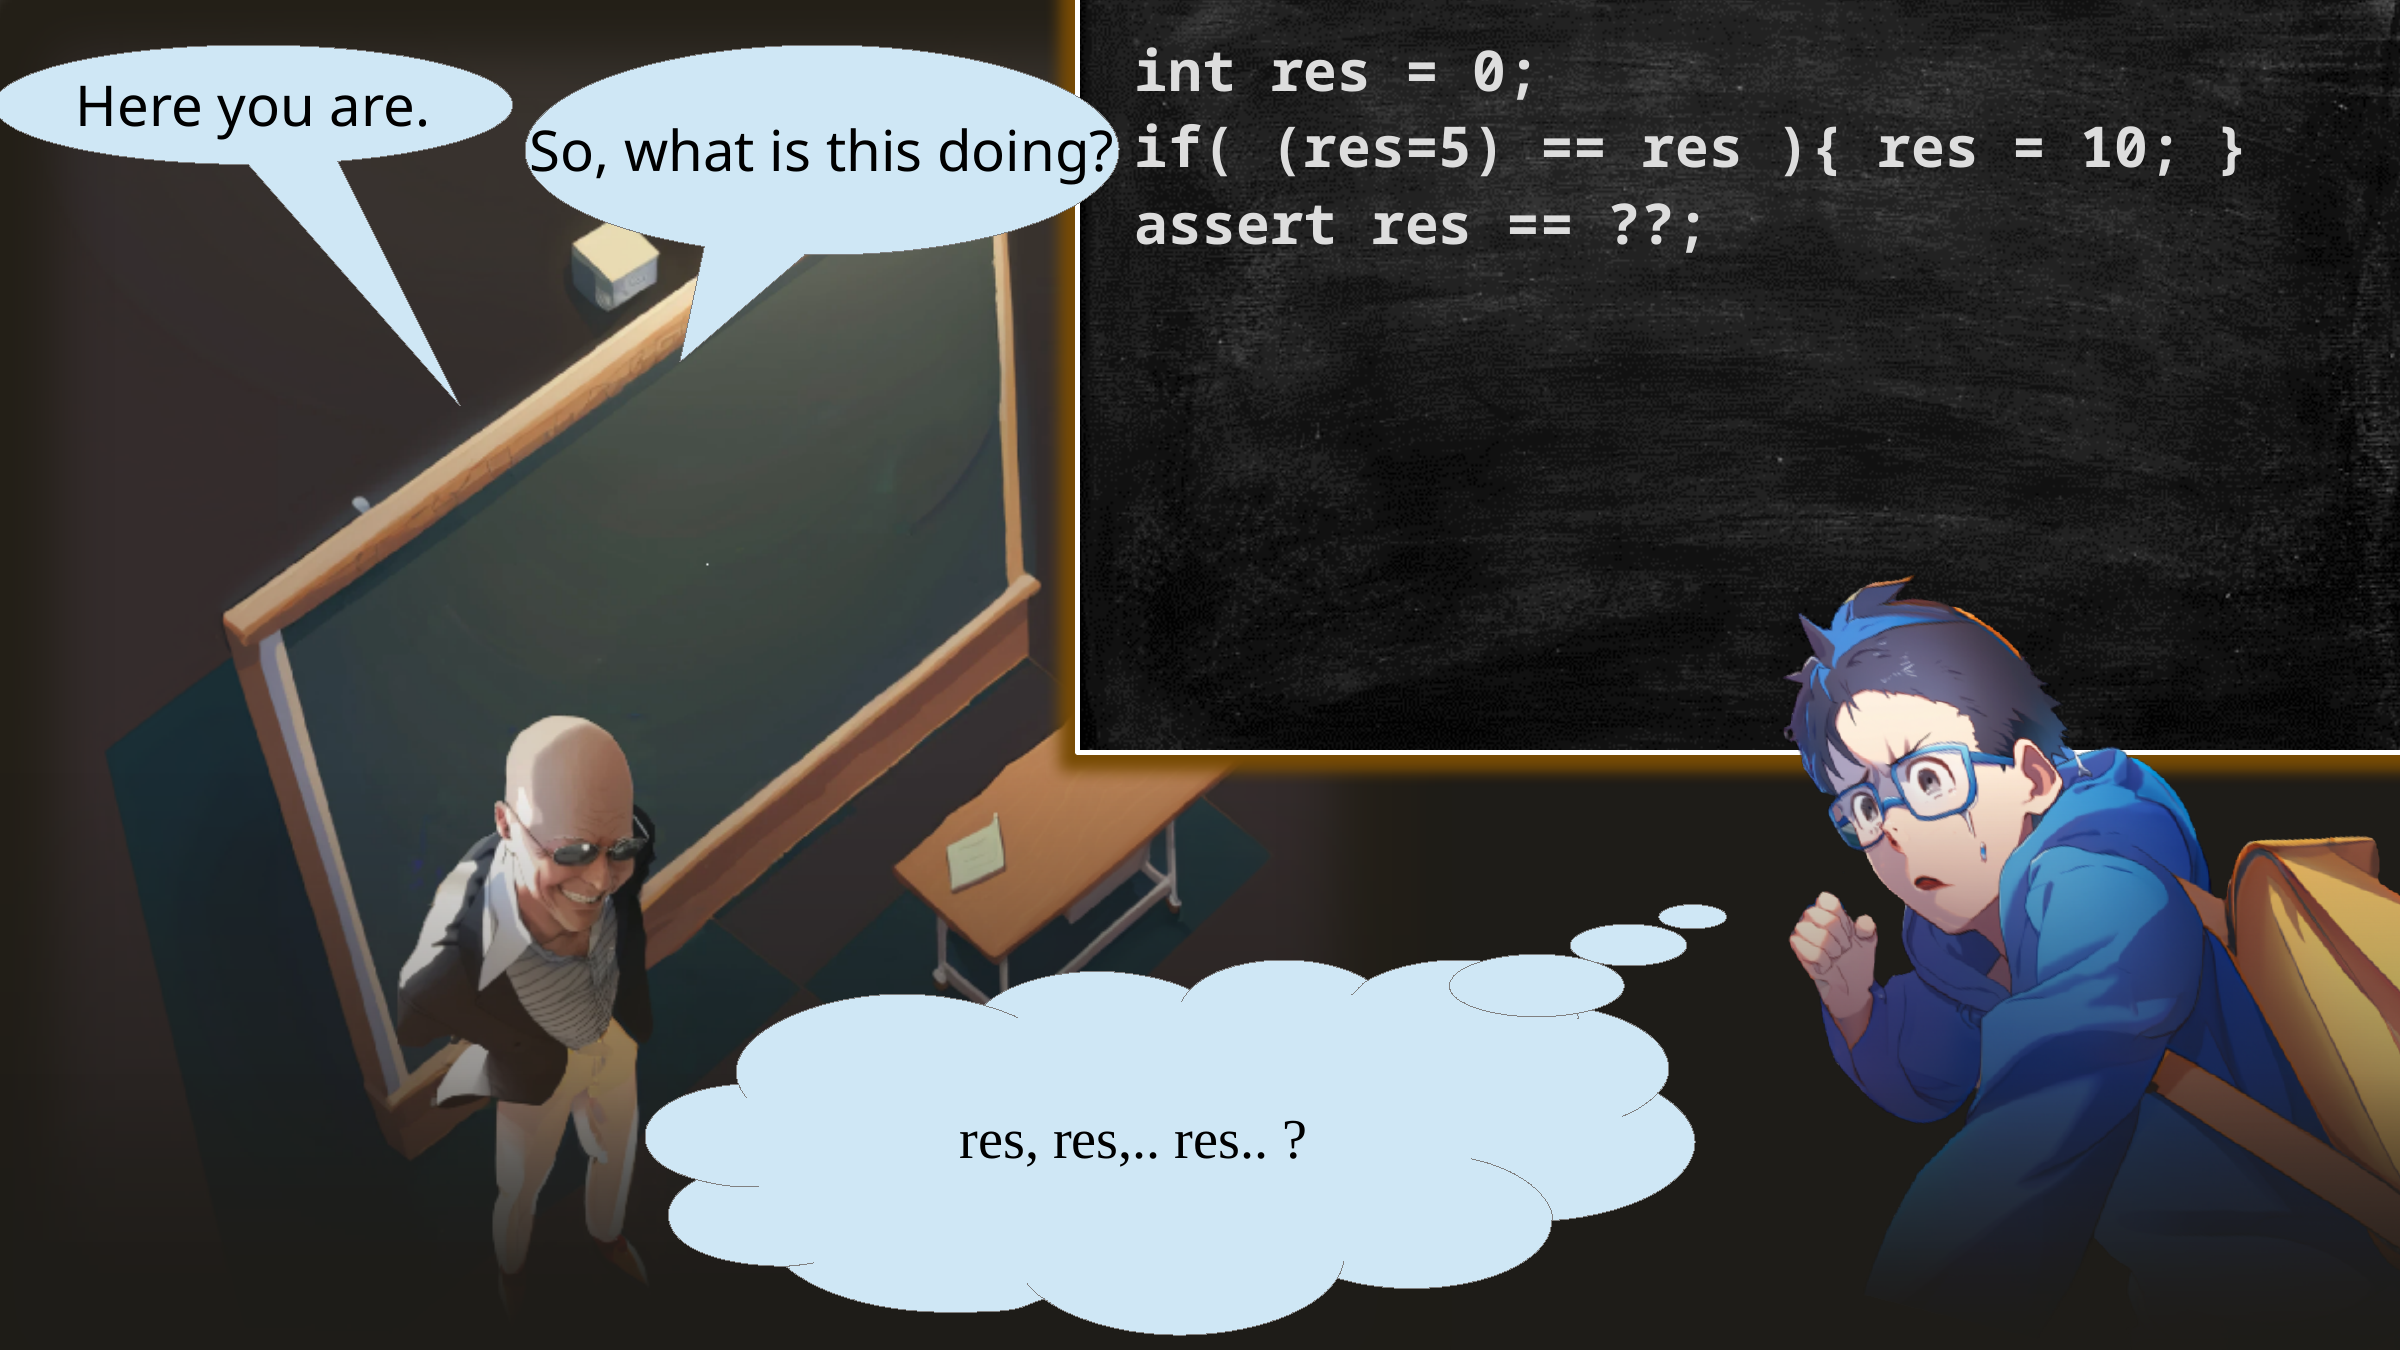

int res = 0;
if( (res=5) == res ){ res = 10; }
assert res == ??;
Here you are.
So, what is this doing?
res, res,.. res.. ?